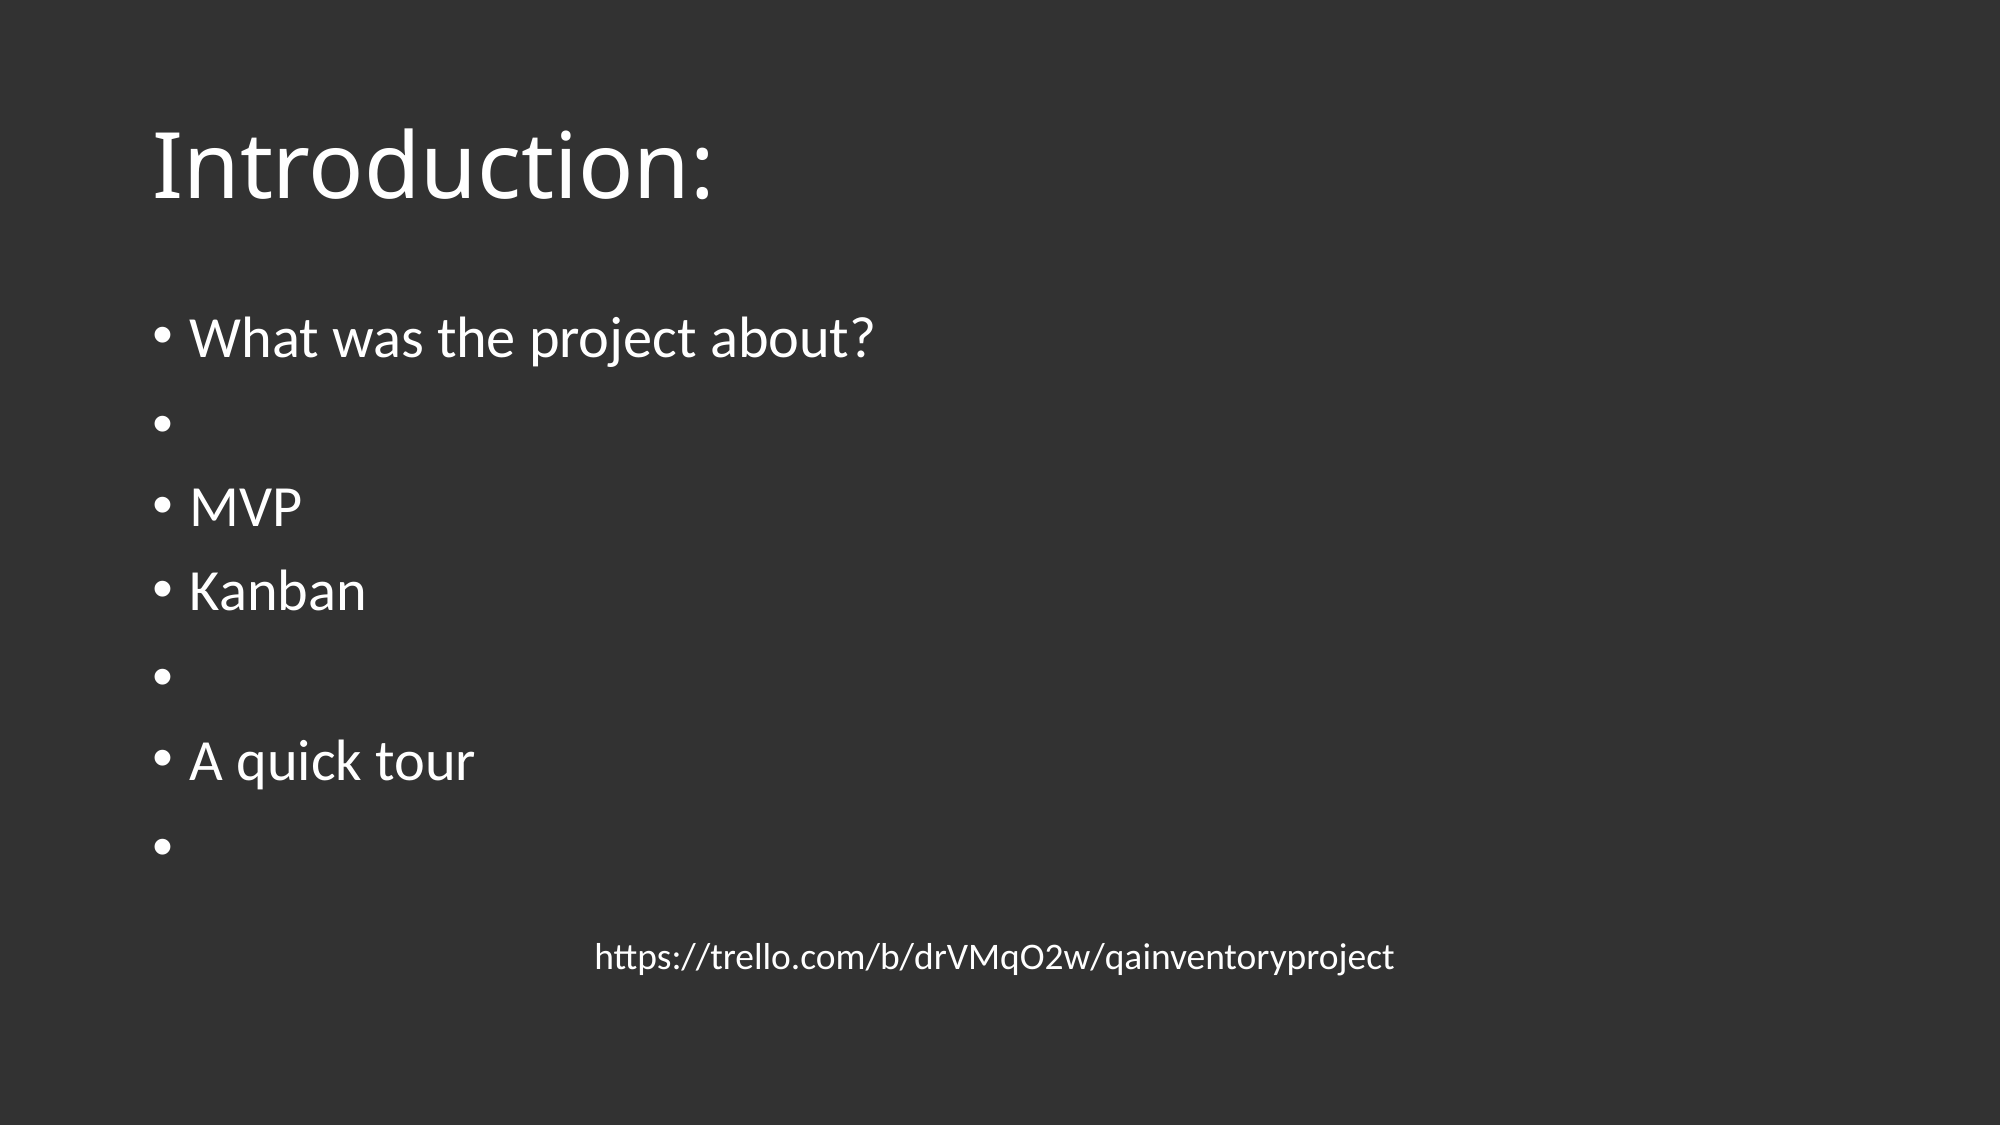

# Introduction:
What was the project about?
MVP
Kanban
A quick tour
https://trello.com/b/drVMqO2w/qainventoryproject